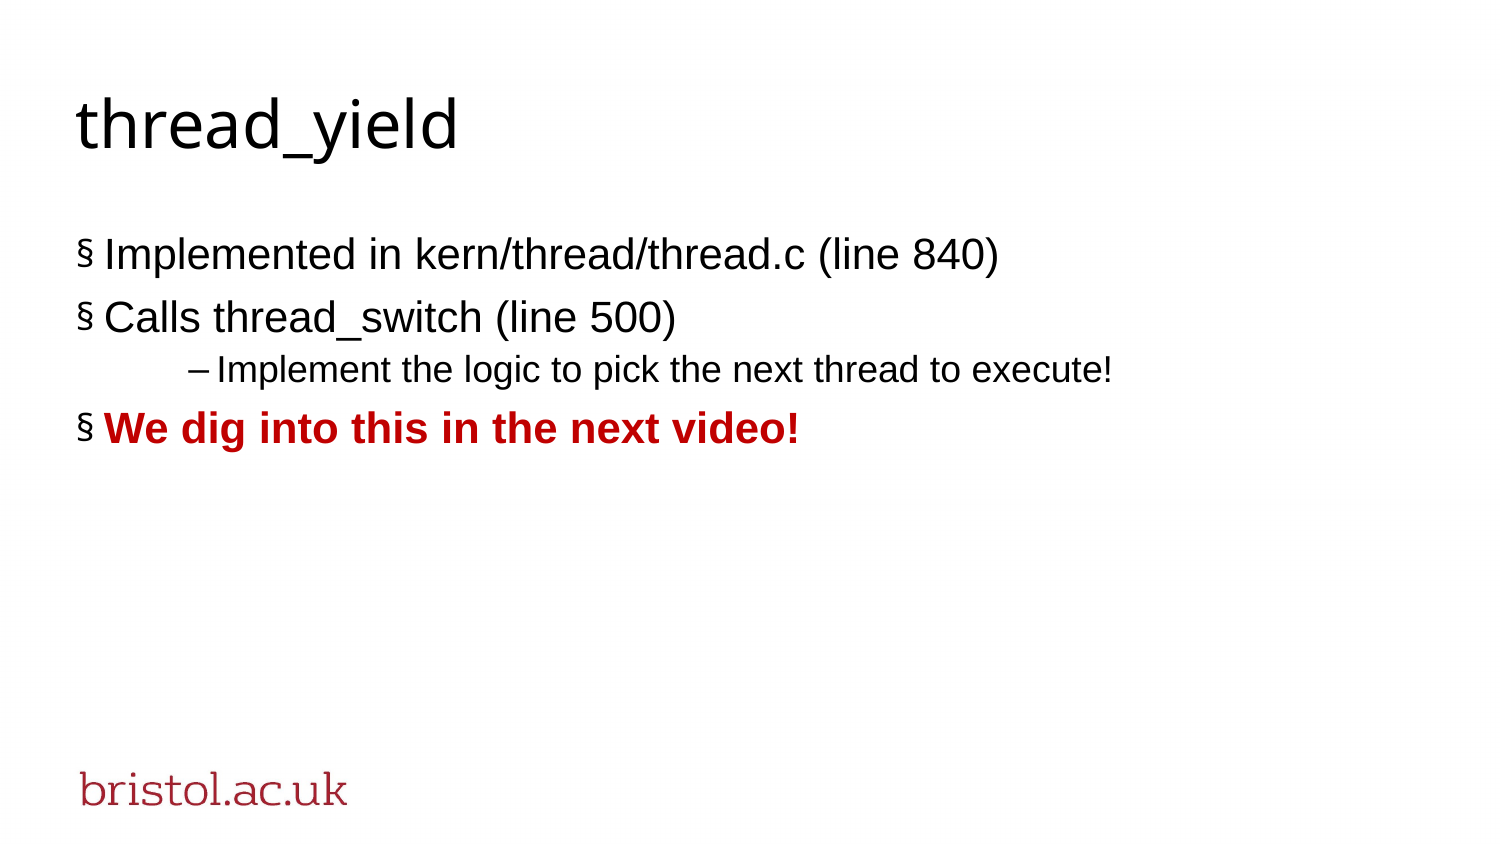

# thread_yield
Implemented in kern/thread/thread.c (line 840)
Calls thread_switch (line 500)
Implement the logic to pick the next thread to execute!
We dig into this in the next video!